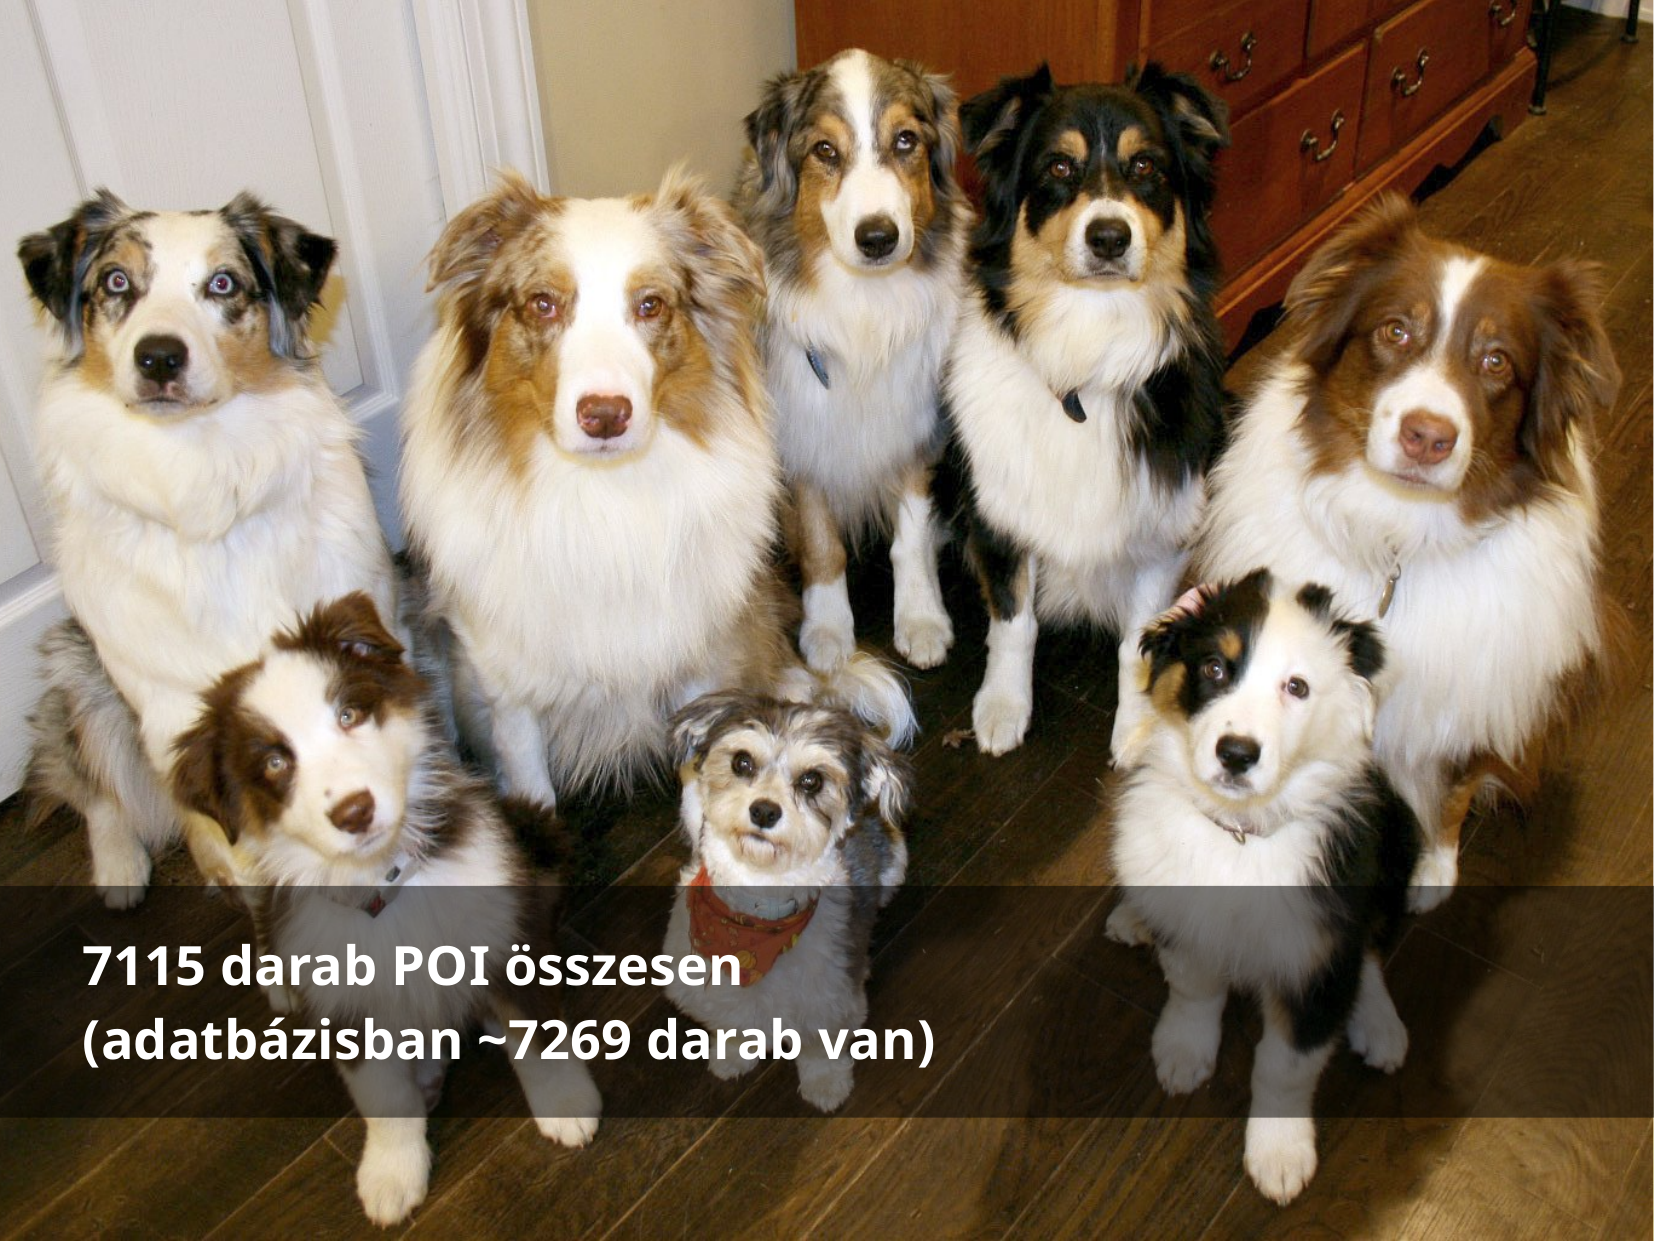

# 7115 darab POI összesen (adatbázisban ~7269 darab van)